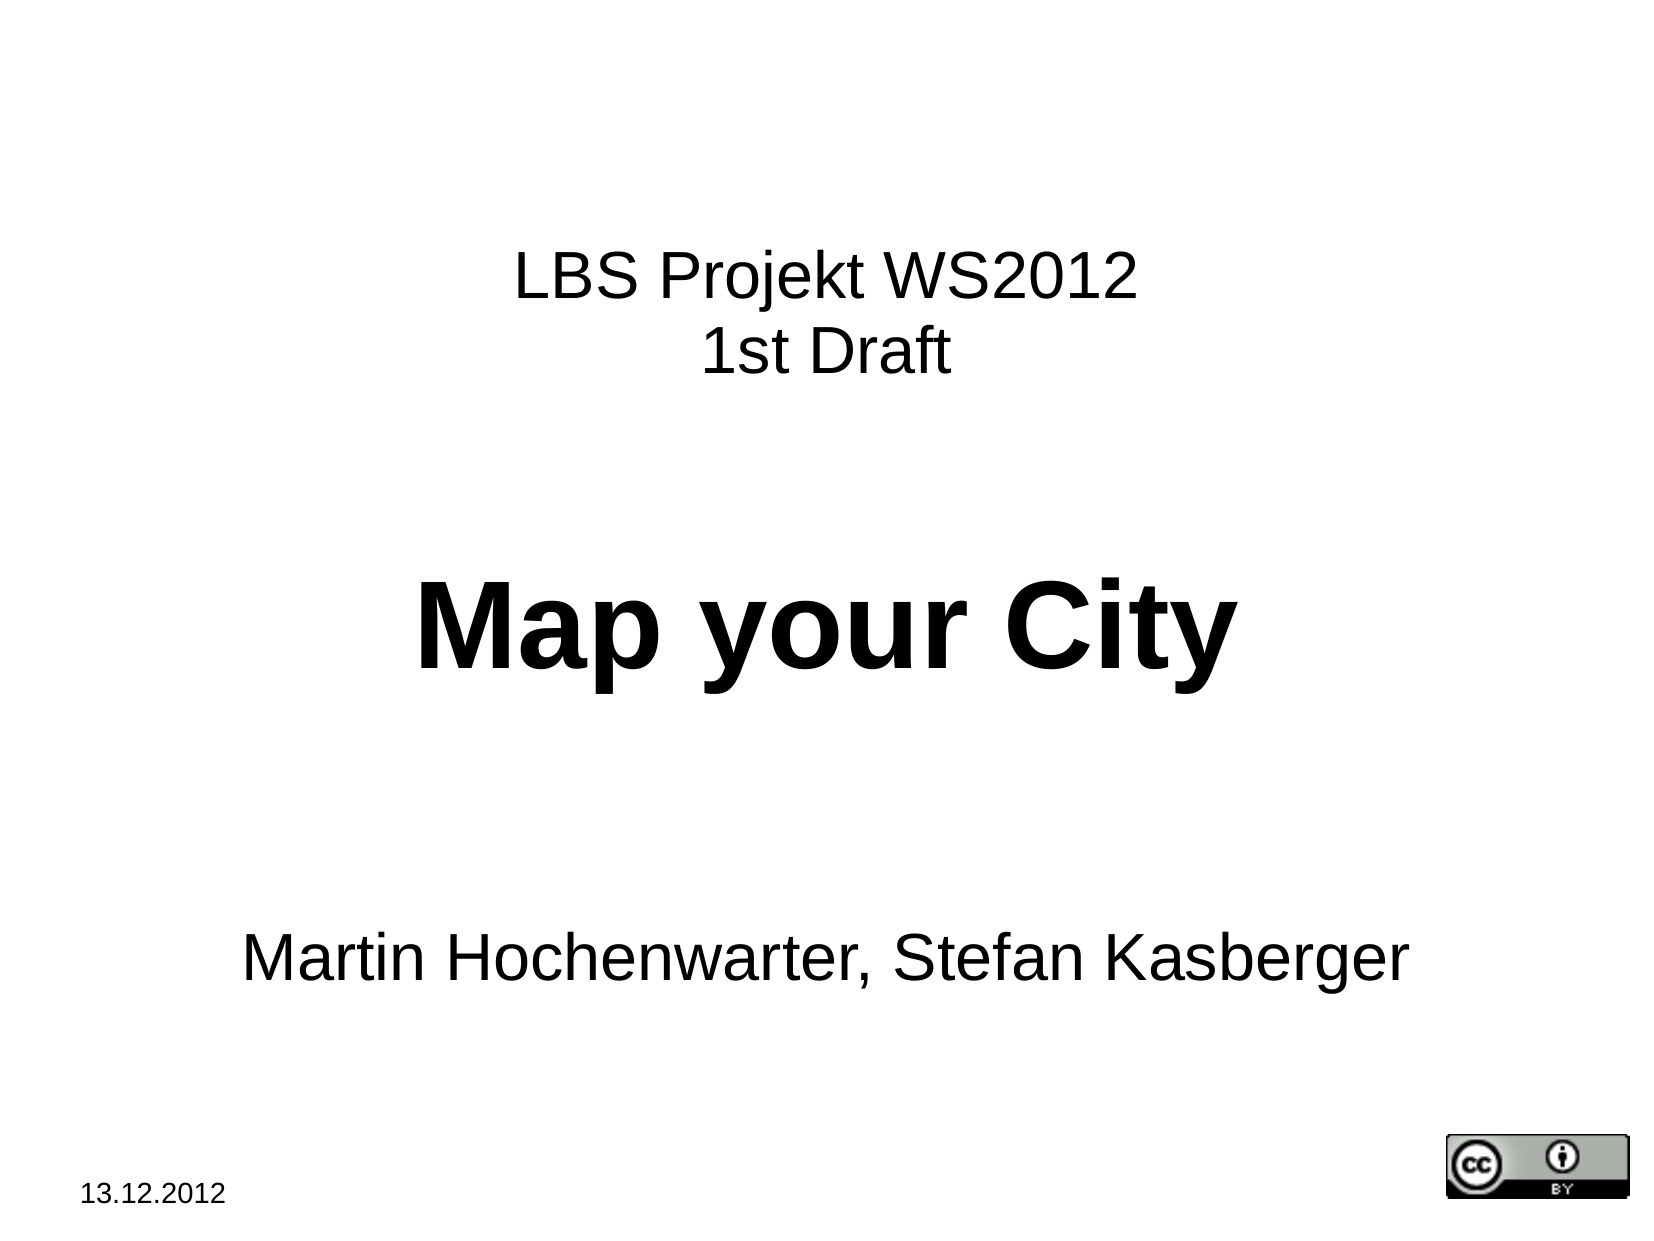

# LBS Projekt WS2012
1st Draft
Map your City
Martin Hochenwarter, Stefan Kasberger
13.12.2012